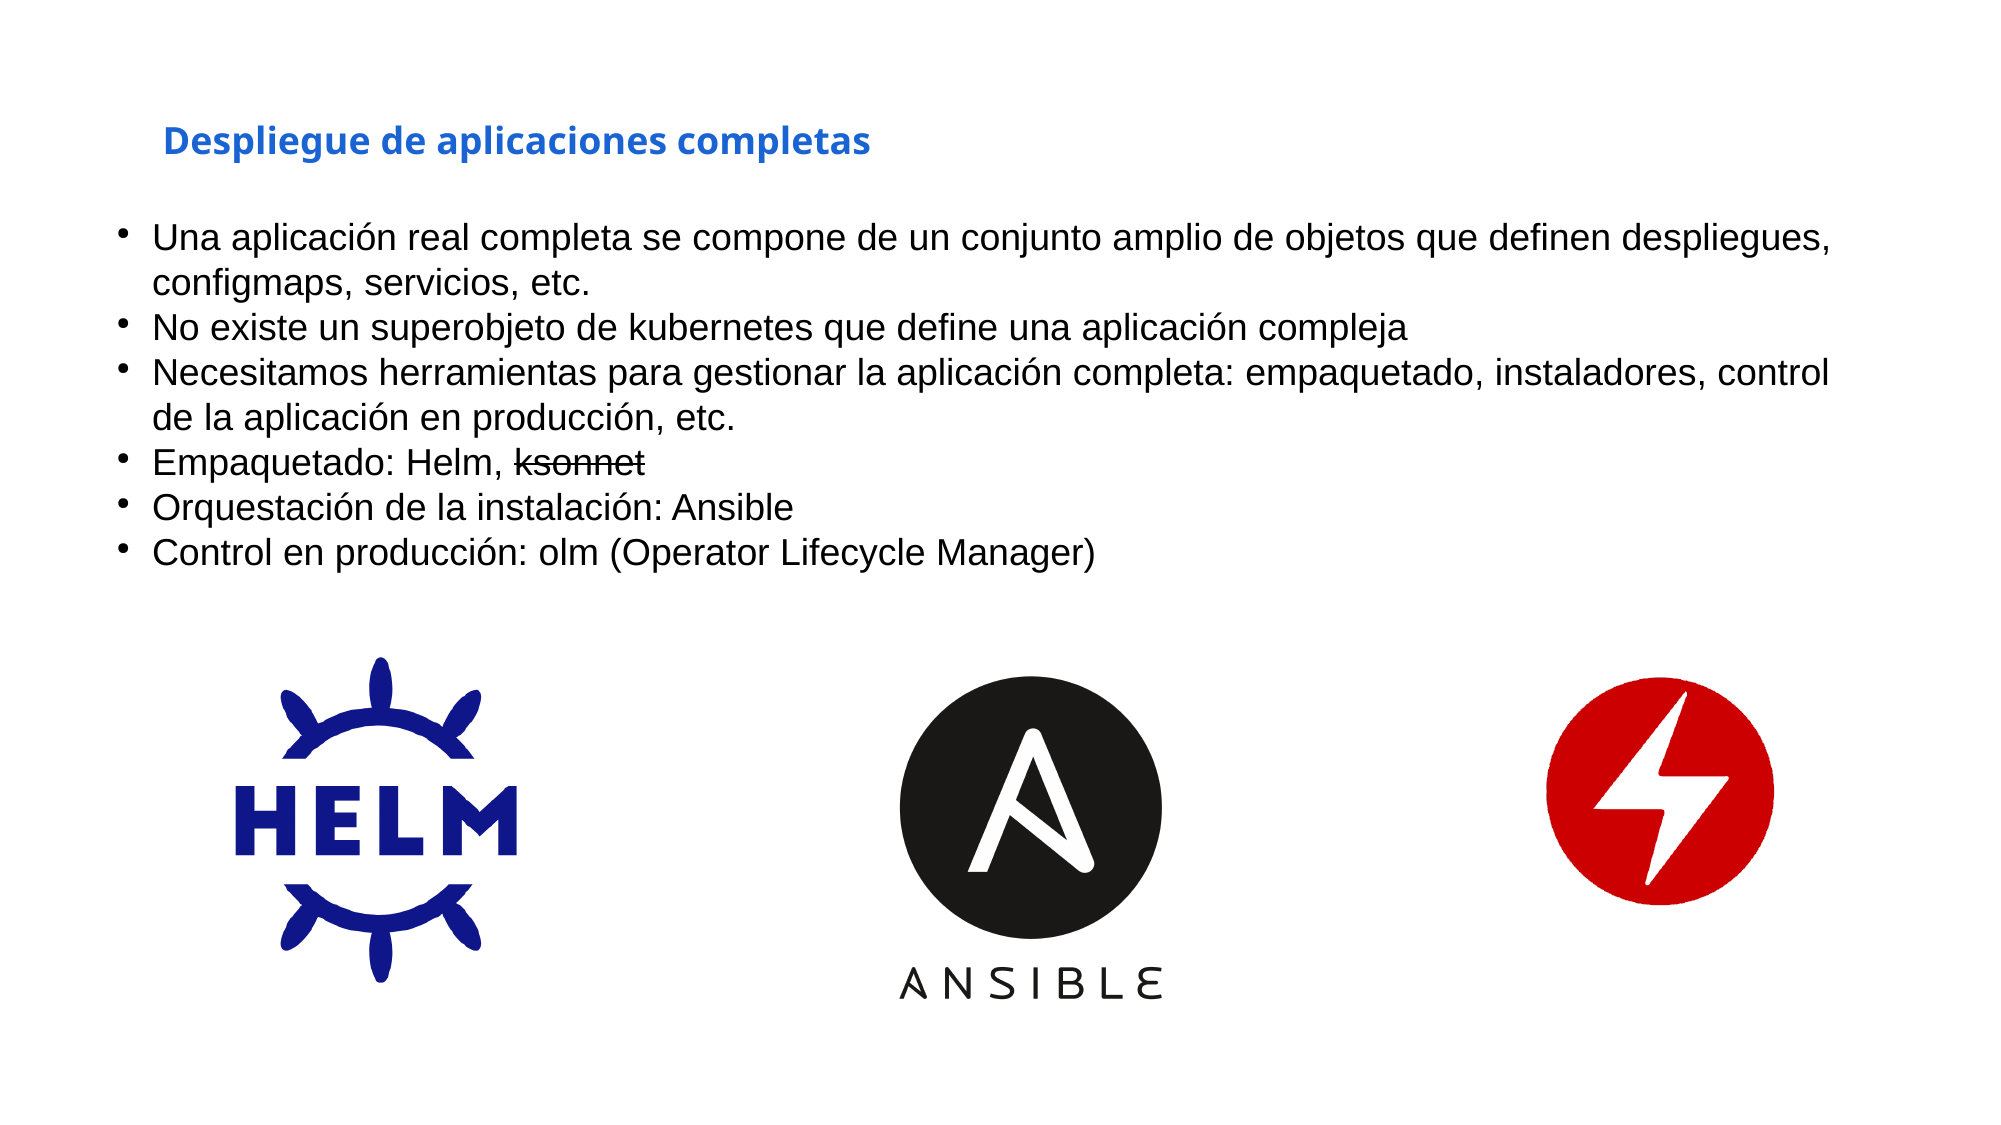

Despliegue de aplicaciones completas
Una aplicación real completa se compone de un conjunto amplio de objetos que definen despliegues, configmaps, servicios, etc.
No existe un superobjeto de kubernetes que define una aplicación compleja
Necesitamos herramientas para gestionar la aplicación completa: empaquetado, instaladores, control de la aplicación en producción, etc.
Empaquetado: Helm, ksonnet
Orquestación de la instalación: Ansible
Control en producción: olm (Operator Lifecycle Manager)